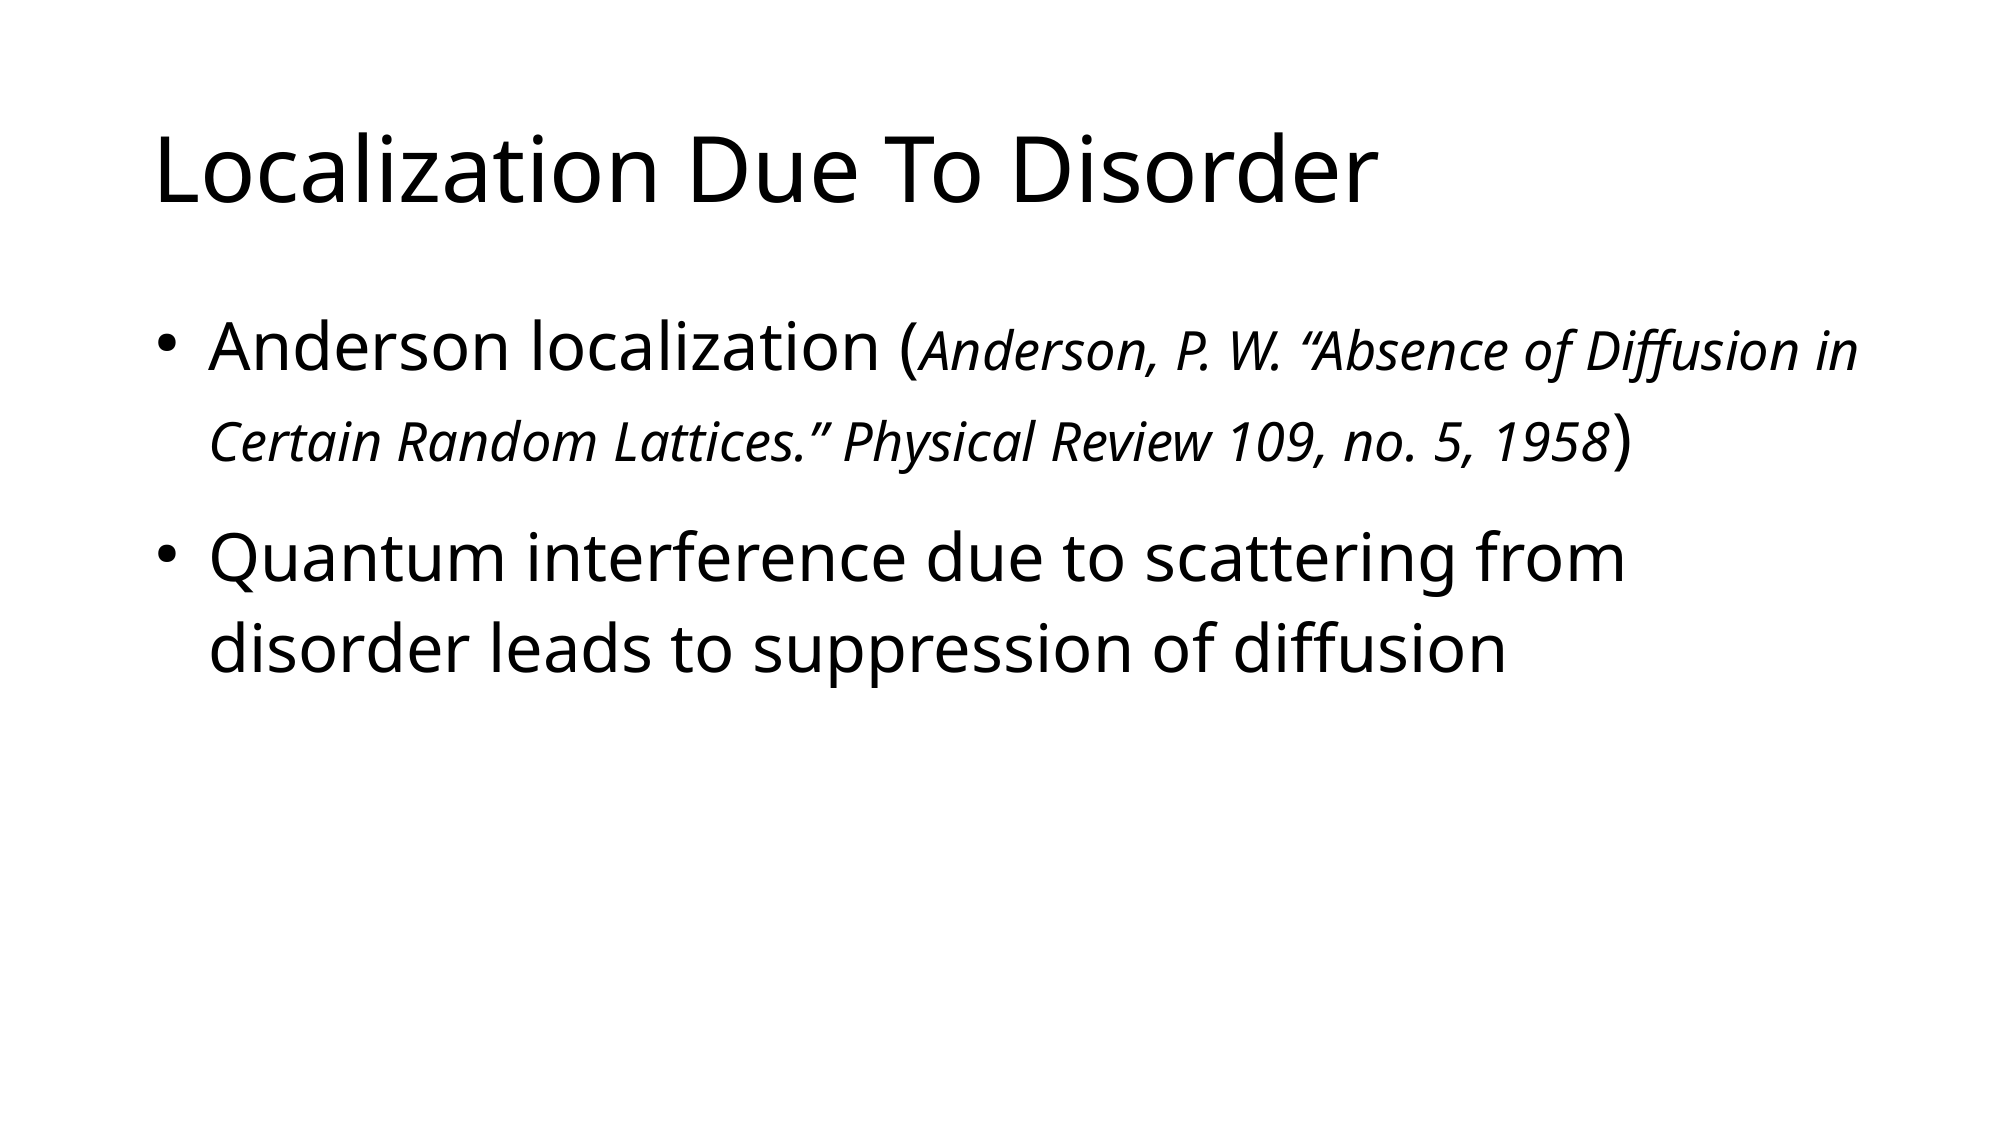

Localization Due To Disorder
# Anderson localization (Anderson, P. W. “Absence of Diffusion in Certain Random Lattices.” Physical Review 109, no. 5, 1958)
Quantum interference due to scattering from disorder leads to suppression of diffusion